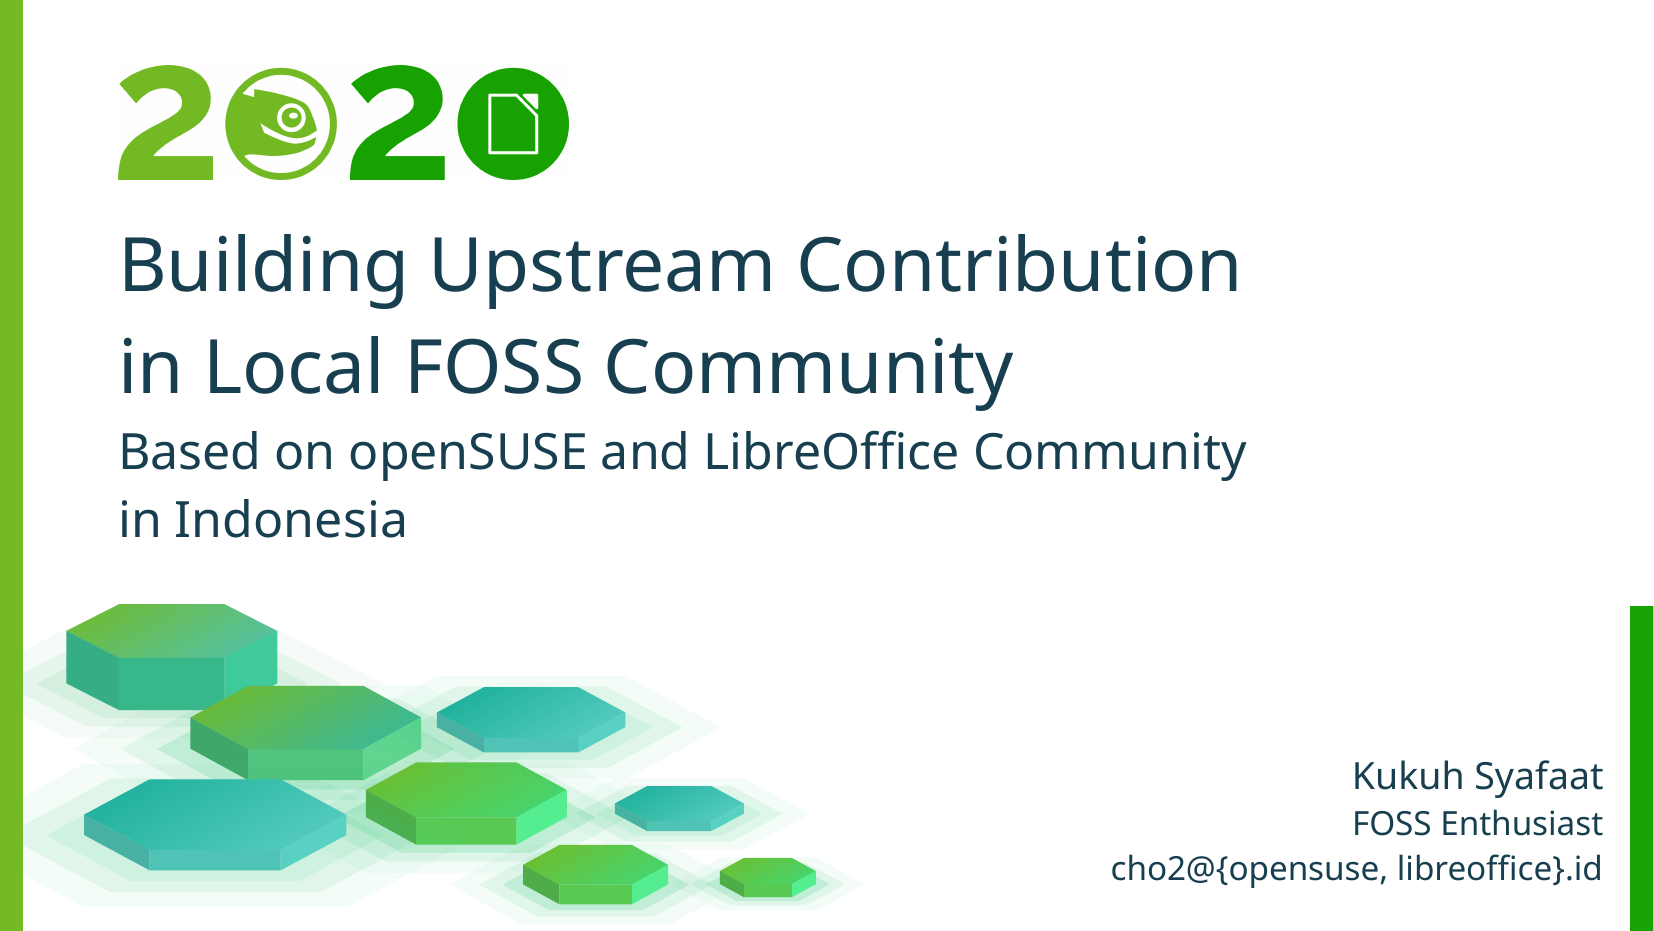

# Building Upstream Contribution in Local FOSS Community Based on openSUSE and LibreOffice Community in Indonesia
Kukuh Syafaat
FOSS Enthusiast
cho2@{opensuse, libreoffice}.id